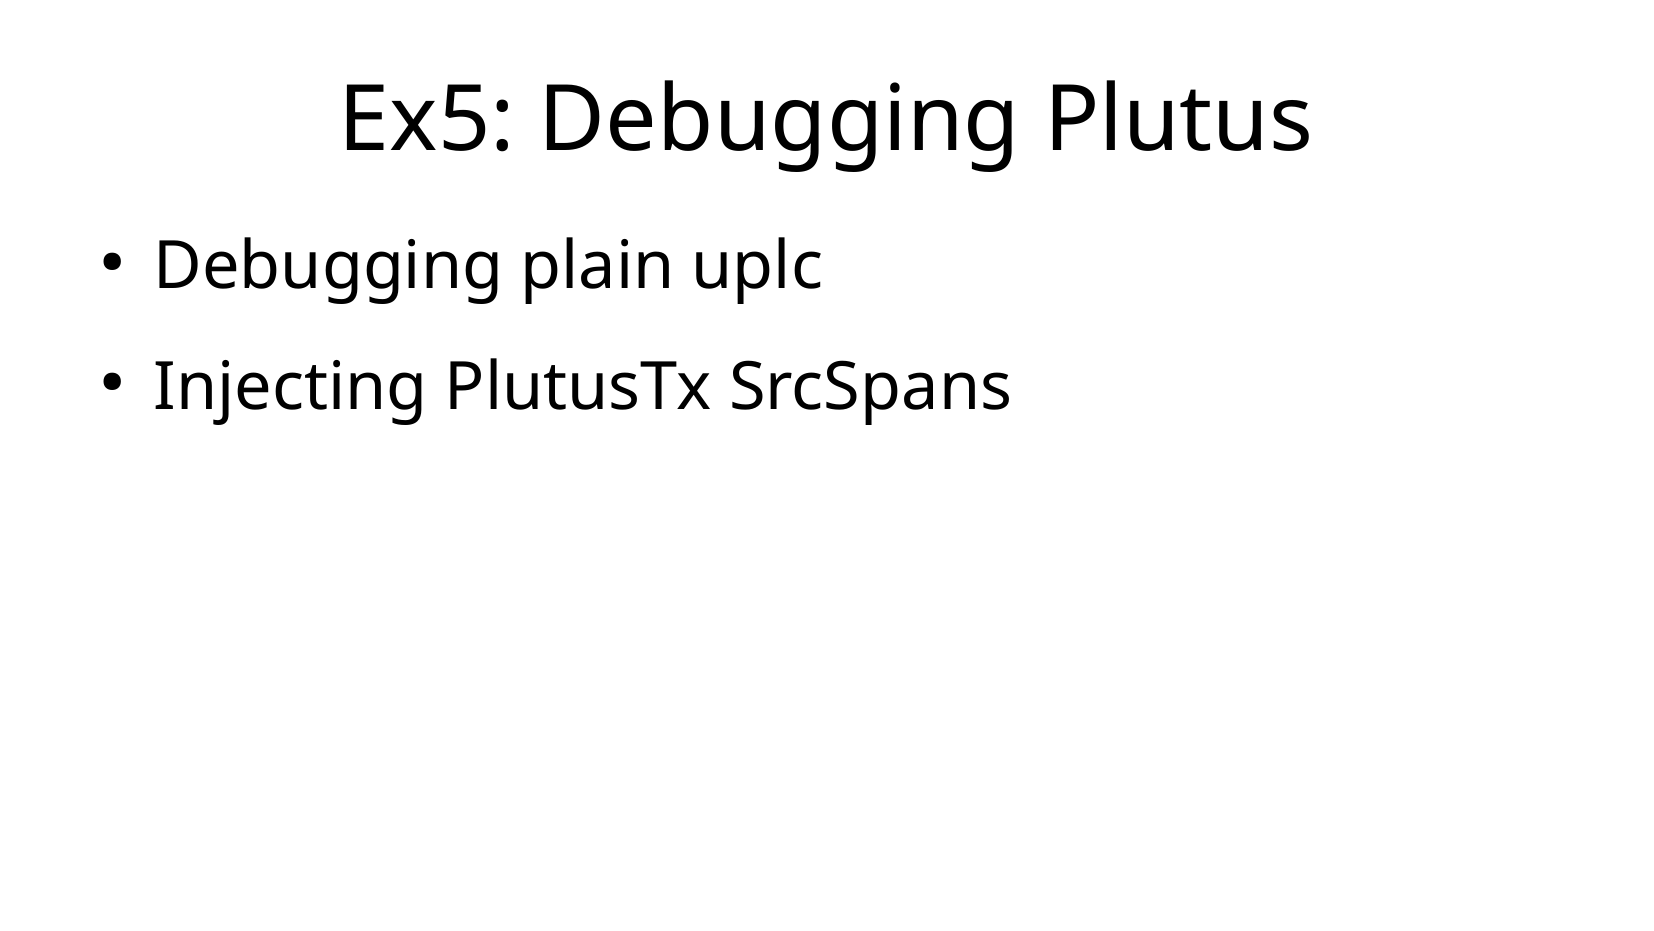

# Ex5: Debugging Plutus
Debugging plain uplc
Injecting PlutusTx SrcSpans